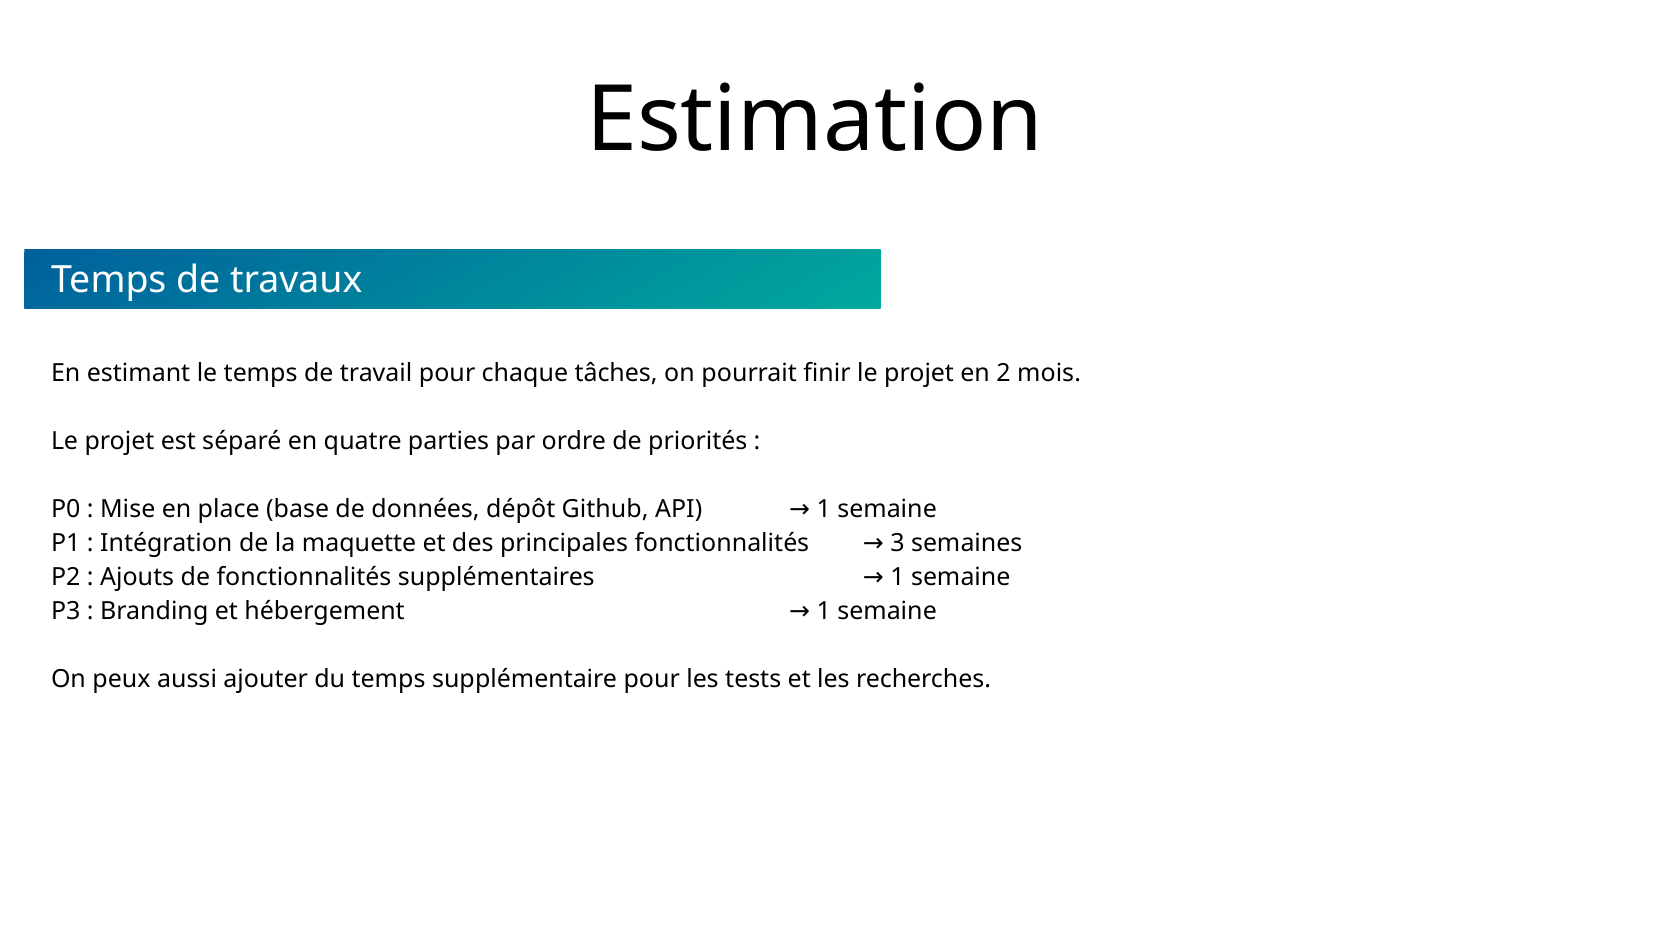

# Estimation
Temps de travaux
En estimant le temps de travail pour chaque tâches, on pourrait finir le projet en 2 mois.
Le projet est séparé en quatre parties par ordre de priorités :
P0 : Mise en place (base de données, dépôt Github, API) 		→ 1 semaine
P1 : Intégration de la maquette et des principales fonctionnalités 	→ 3 semaines
P2 : Ajouts de fonctionnalités supplémentaires				→ 1 semaine
P3 : Branding et hébergement						→ 1 semaine
On peux aussi ajouter du temps supplémentaire pour les tests et les recherches.